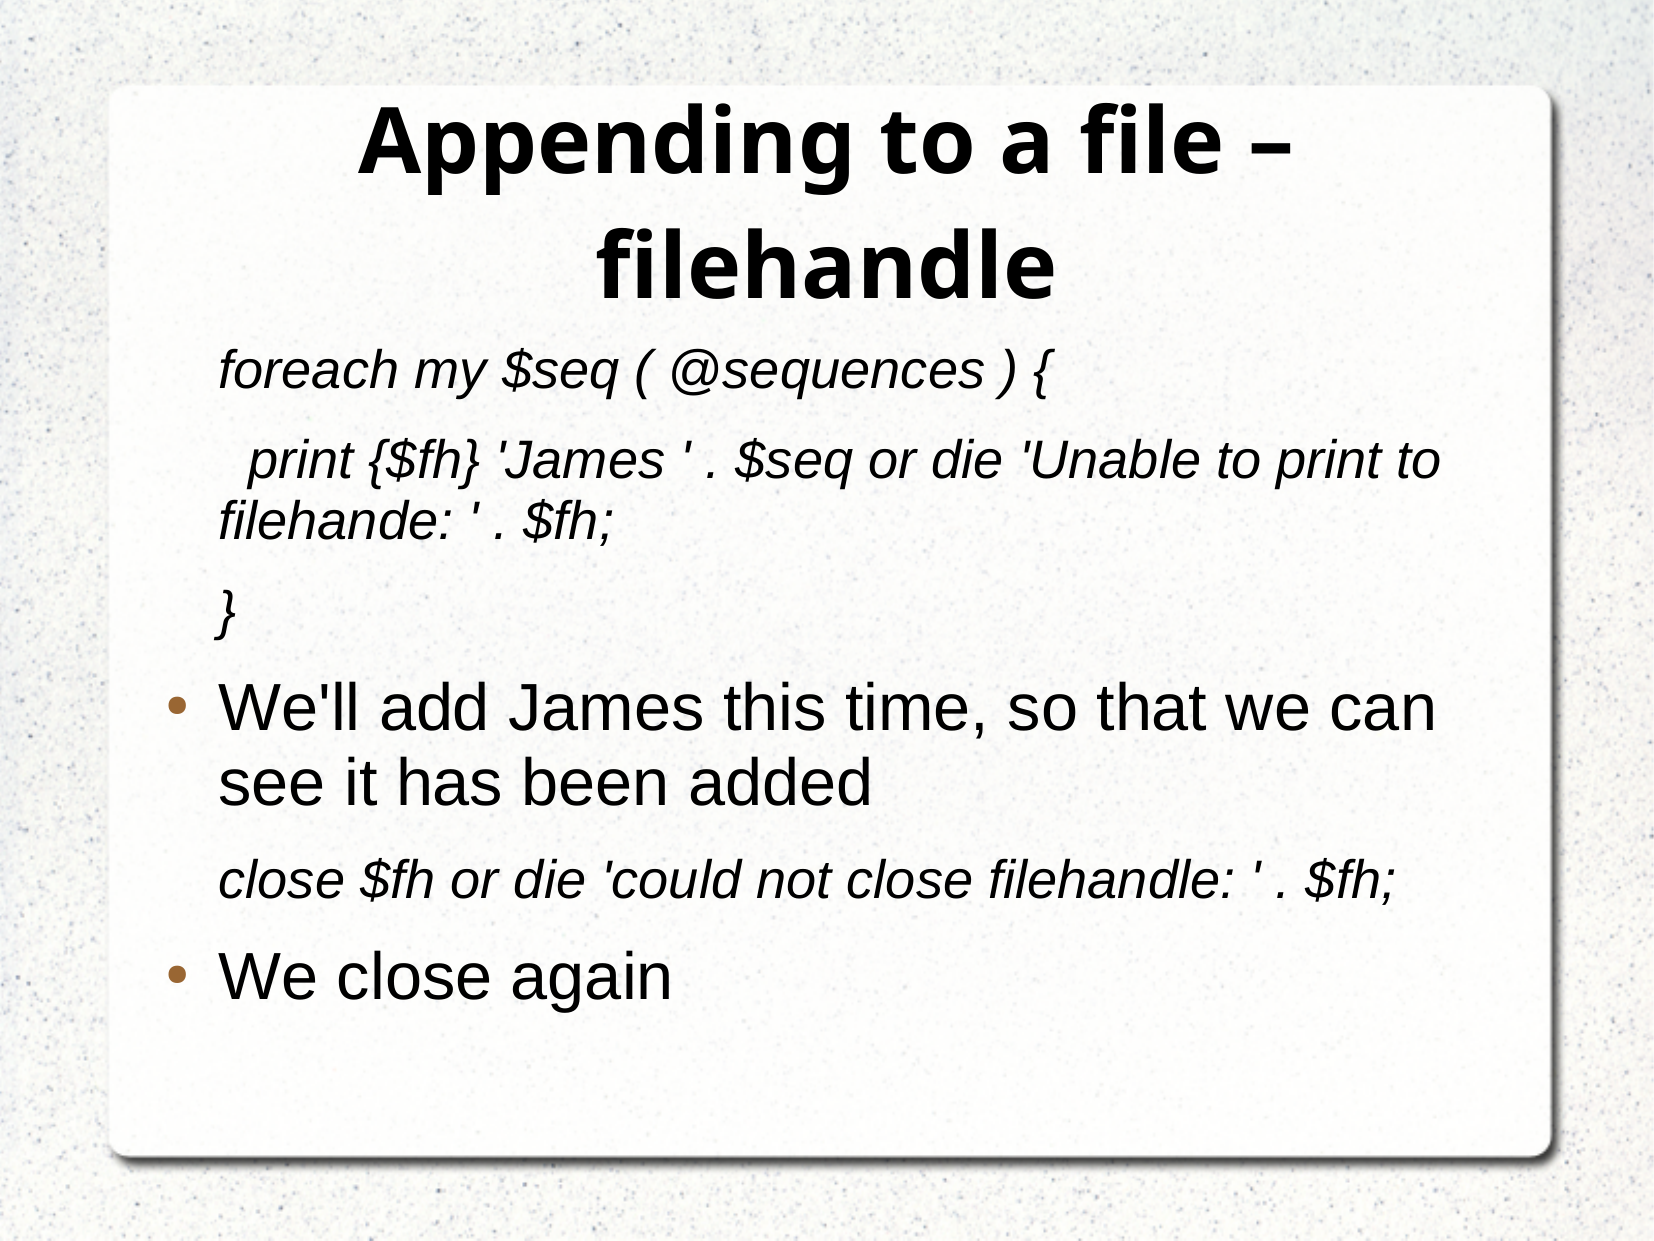

# Appending to a file – filehandle
foreach my $seq ( @sequences ) {
 print {$fh} 'James ' . $seq or die 'Unable to print to filehande: ' . $fh;
}
We'll add James this time, so that we can see it has been added
close $fh or die 'could not close filehandle: ' . $fh;
We close again